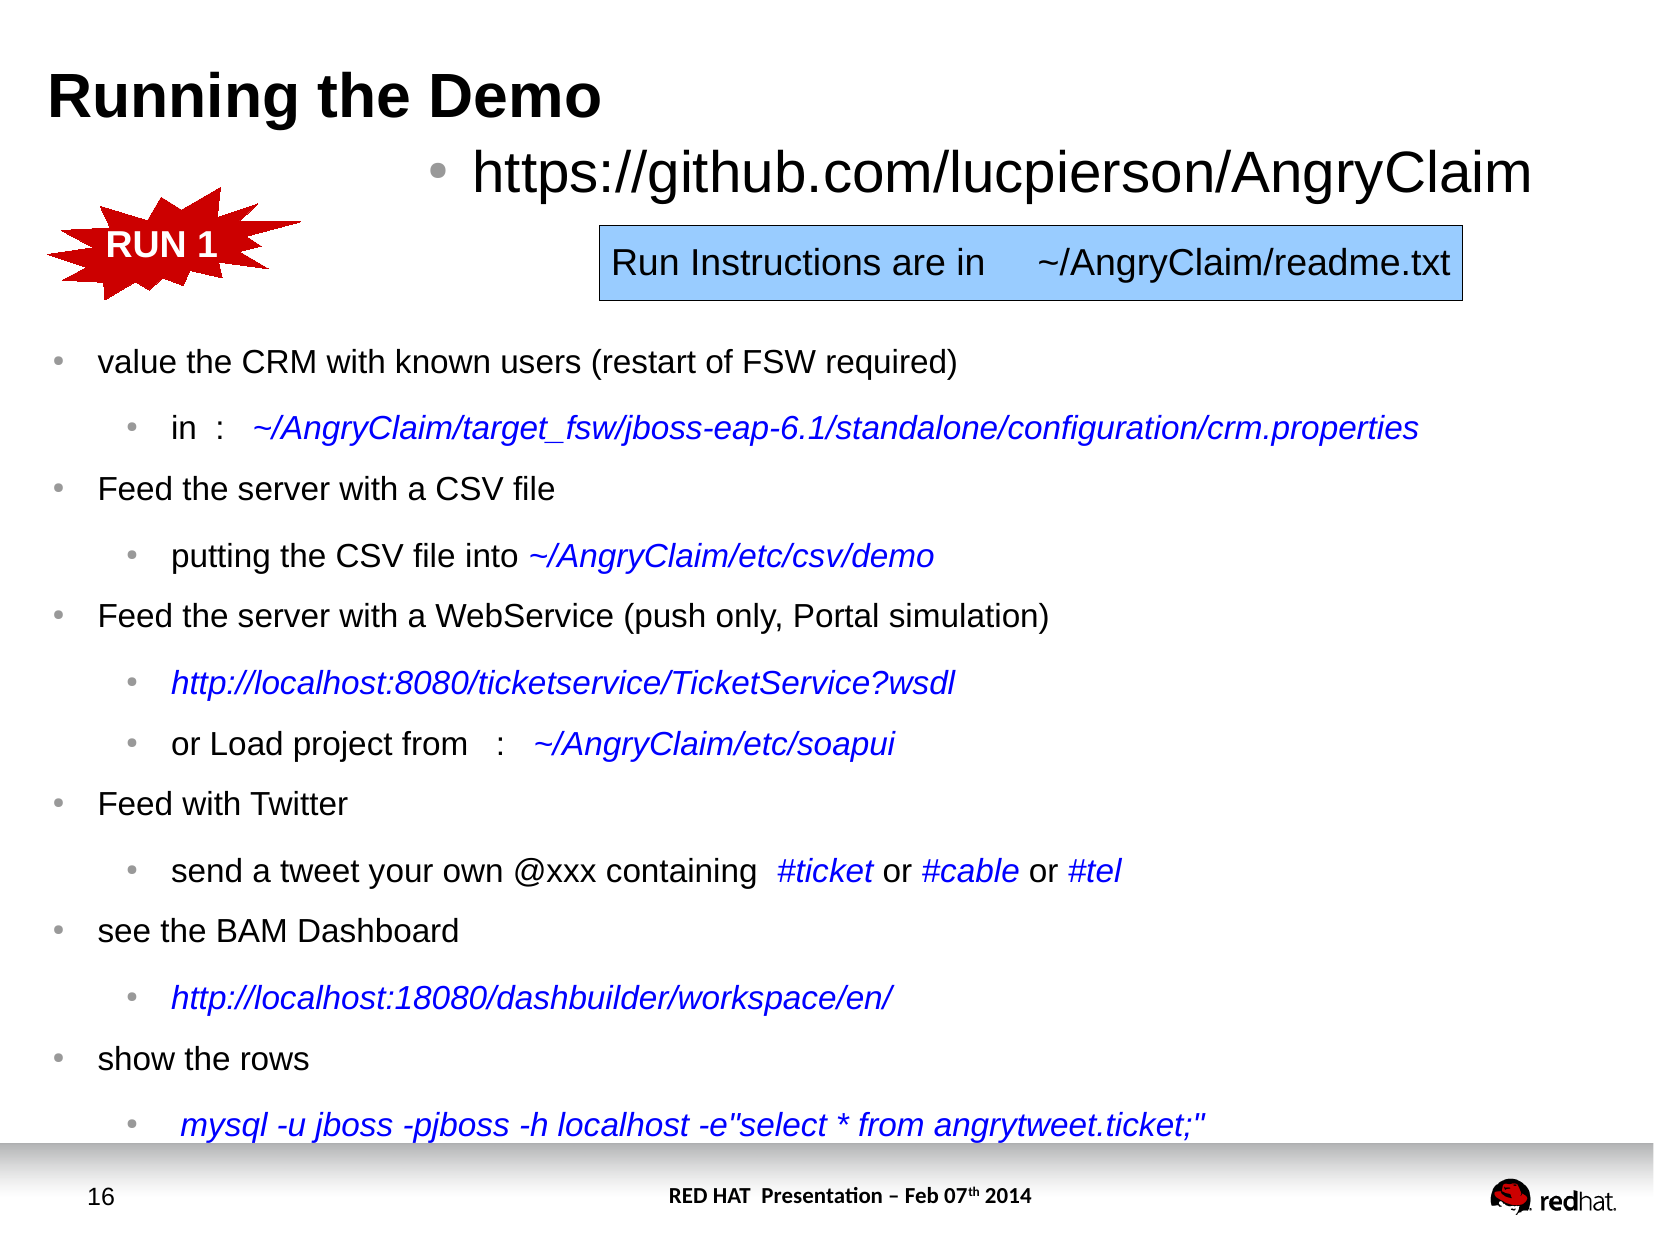

# Running the Demo
https://github.com/lucpierson/AngryClaim
RUN 1
Run Instructions are in ~/AngryClaim/readme.txt
value the CRM with known users (restart of FSW required)
in : ~/AngryClaim/target_fsw/jboss-eap-6.1/standalone/configuration/crm.properties
Feed the server with a CSV file
putting the CSV file into ~/AngryClaim/etc/csv/demo
Feed the server with a WebService (push only, Portal simulation)
http://localhost:8080/ticketservice/TicketService?wsdl
or Load project from : ~/AngryClaim/etc/soapui
Feed with Twitter
send a tweet your own @xxx containing #ticket or #cable or #tel
see the BAM Dashboard
http://localhost:18080/dashbuilder/workspace/en/
show the rows
 mysql -u jboss -pjboss -h localhost -e"select * from angrytweet.ticket;"